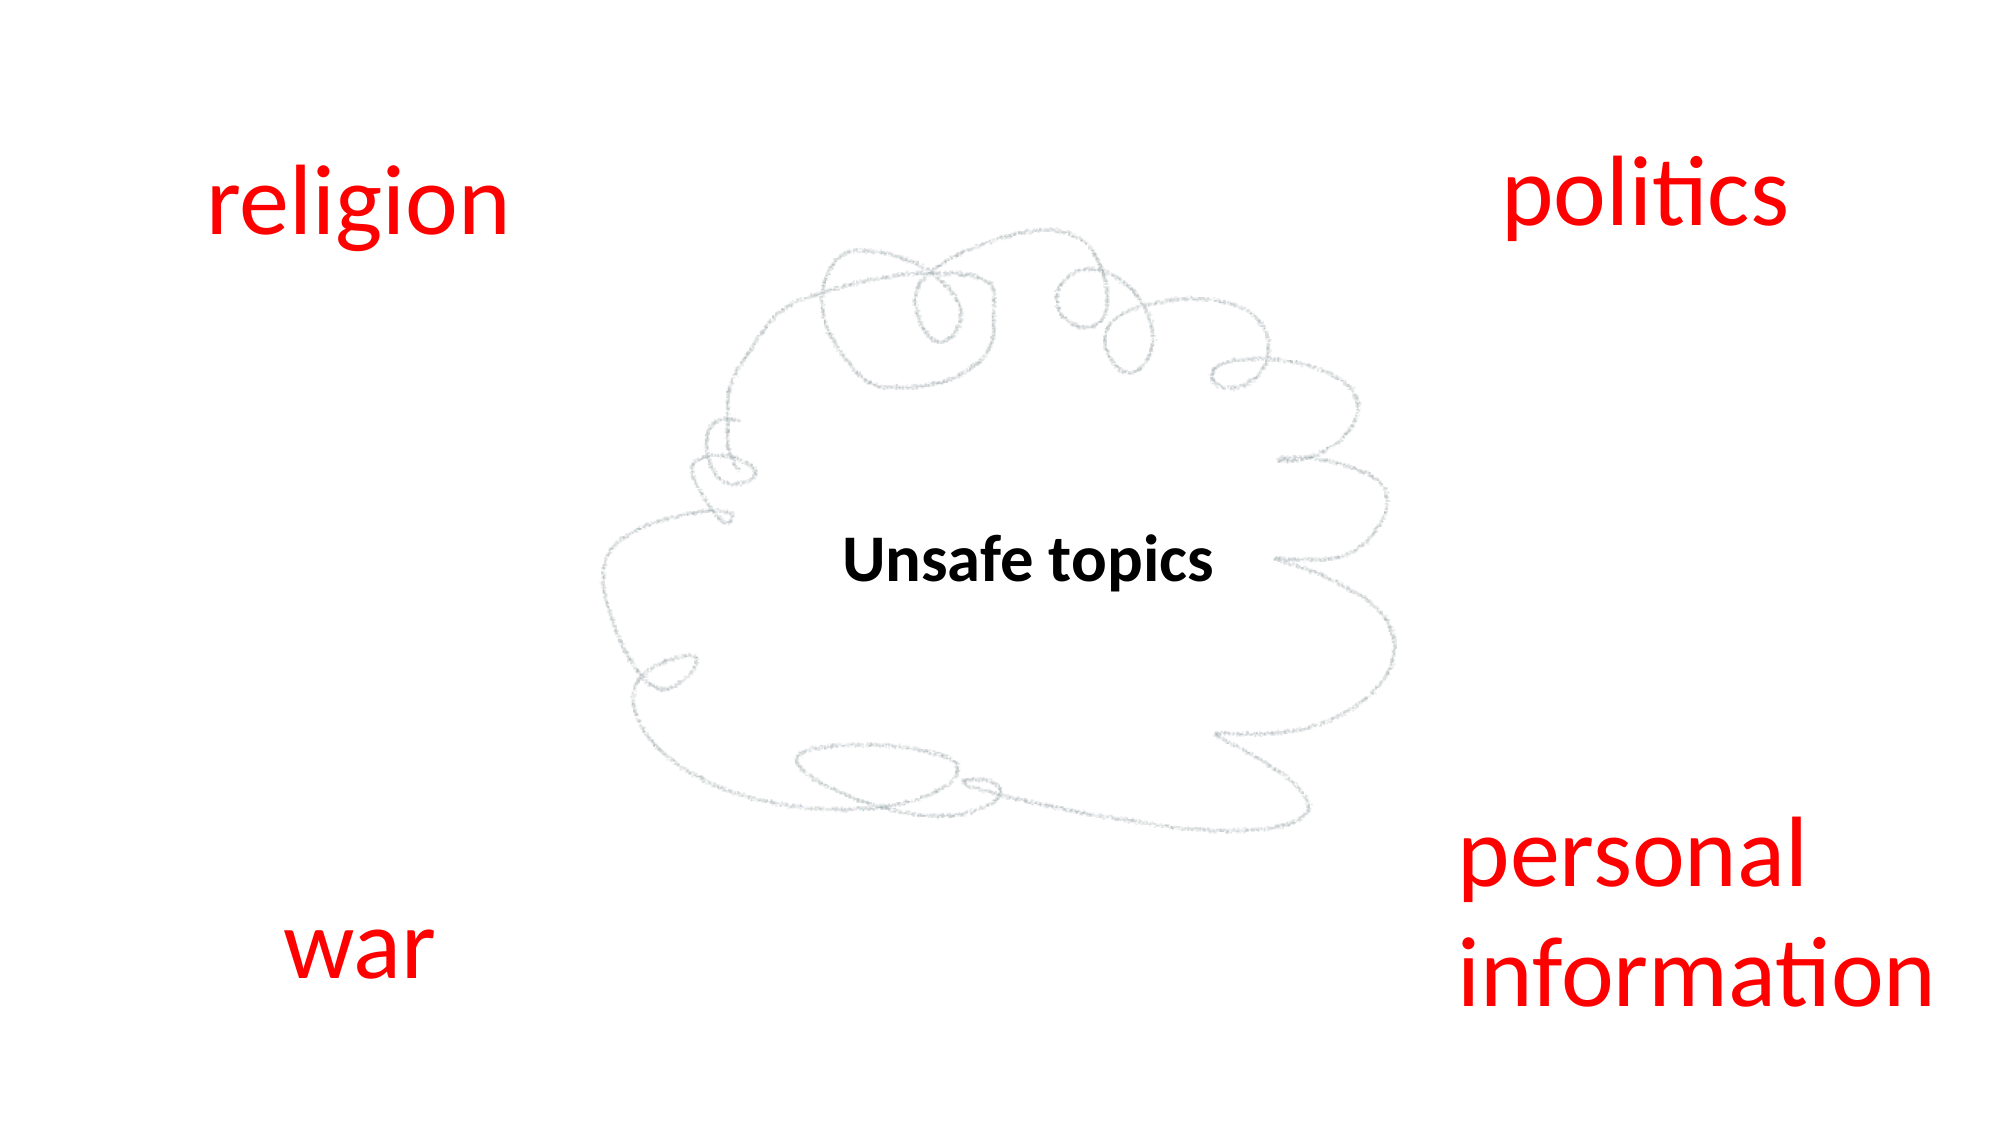

politics
religion
Unsafe topics
personal
information
war